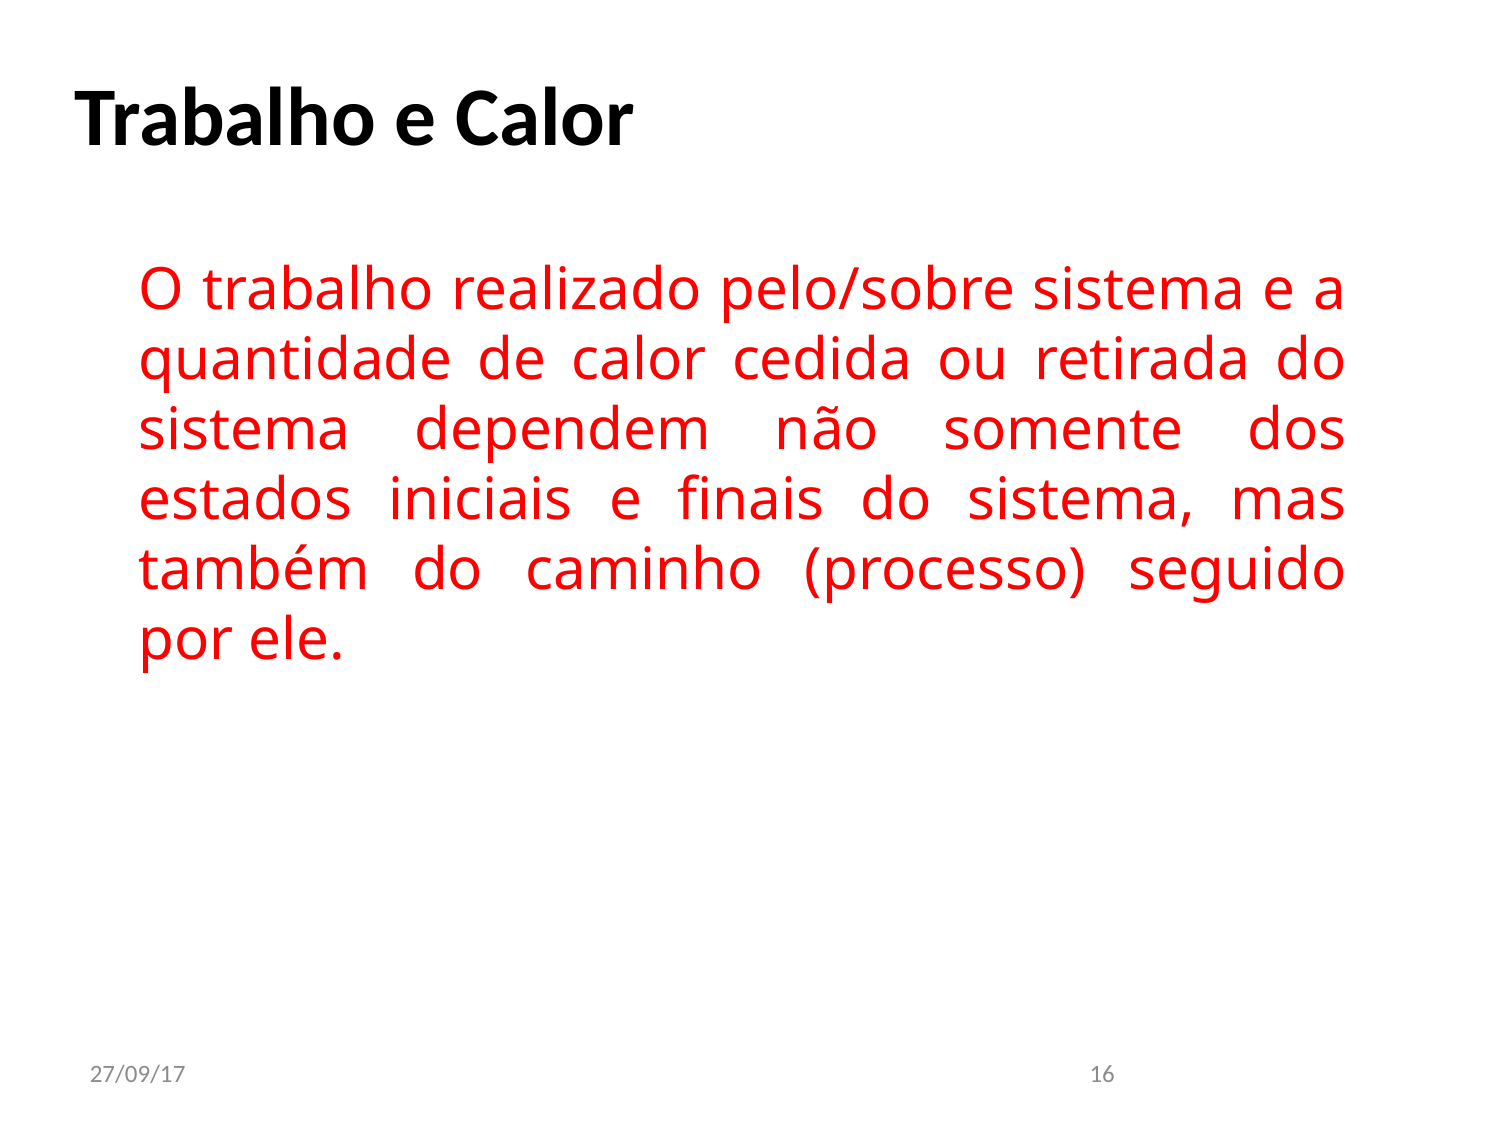

Trabalho e Calor
O trabalho realizado pelo/sobre sistema e a quantidade de calor cedida ou retirada do sistema dependem não somente dos estados iniciais e finais do sistema, mas também do caminho (processo) seguido por ele.
27/09/17